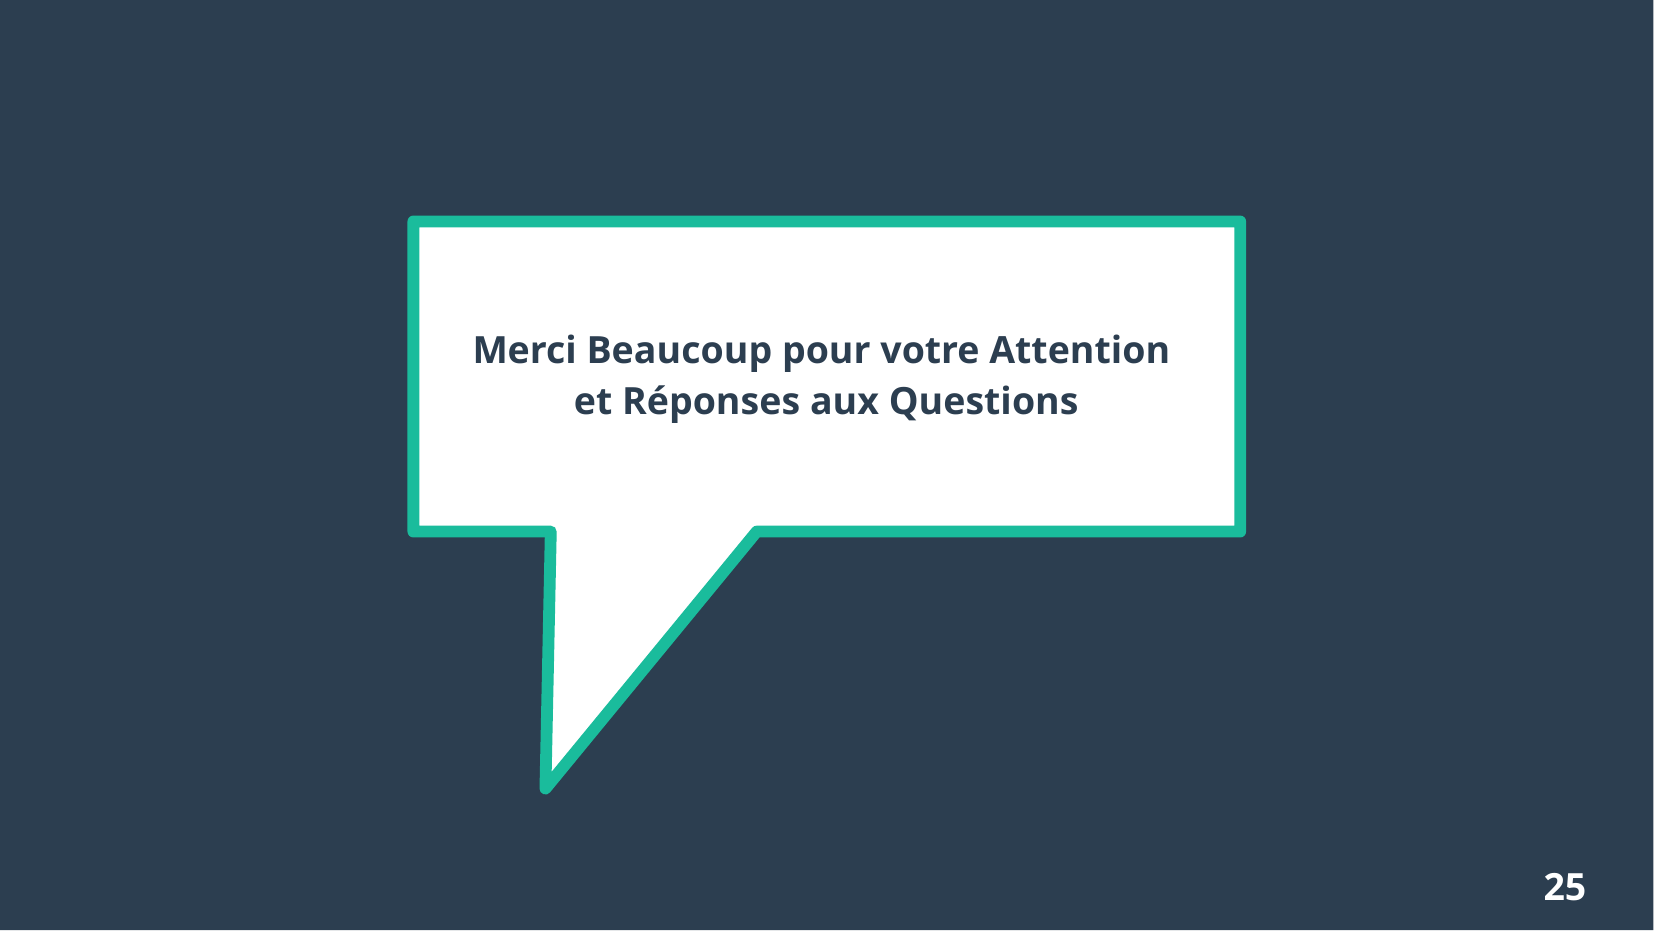

# Merci Beaucoup pour votre Attention et Réponses aux Questions
25